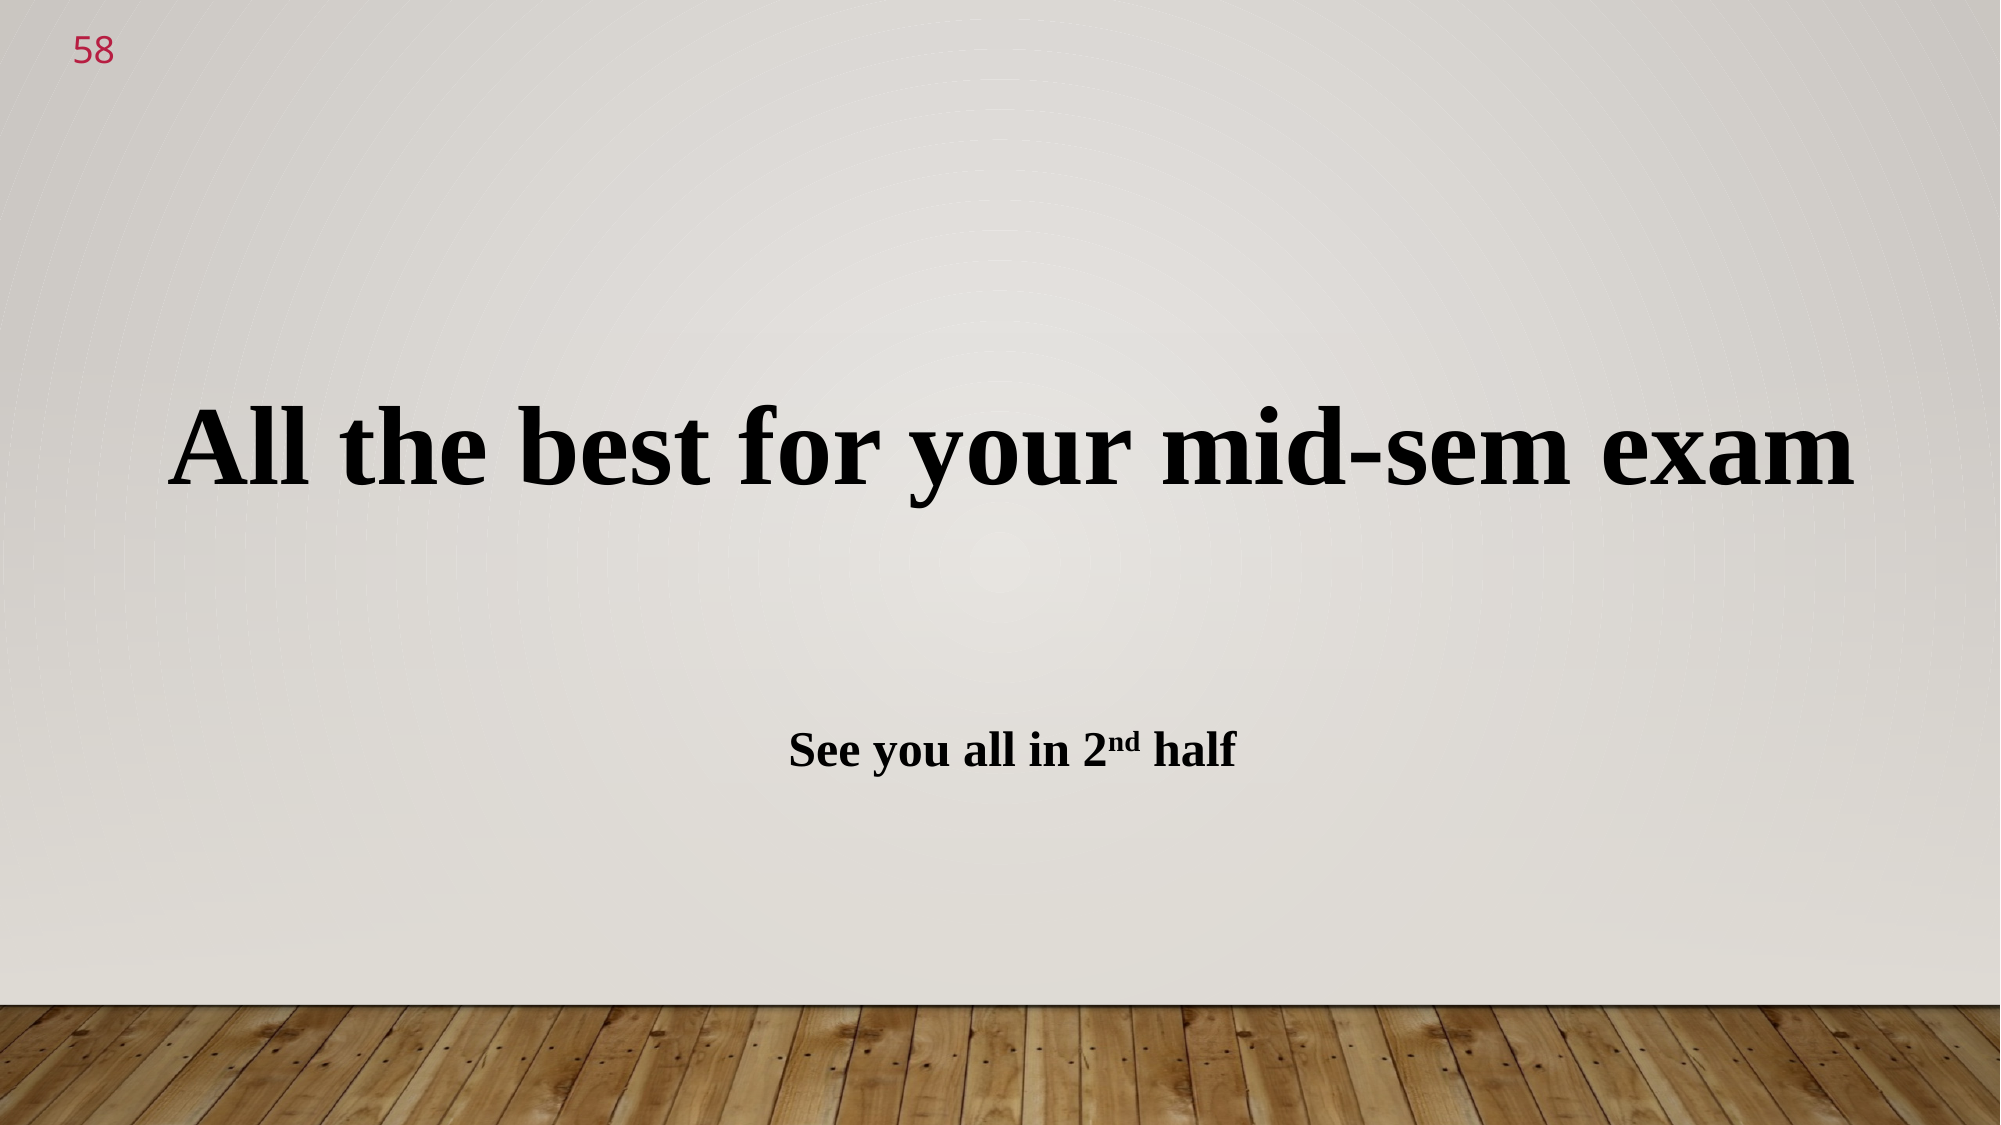

All the best for your mid-sem exam
See you all in 2nd half